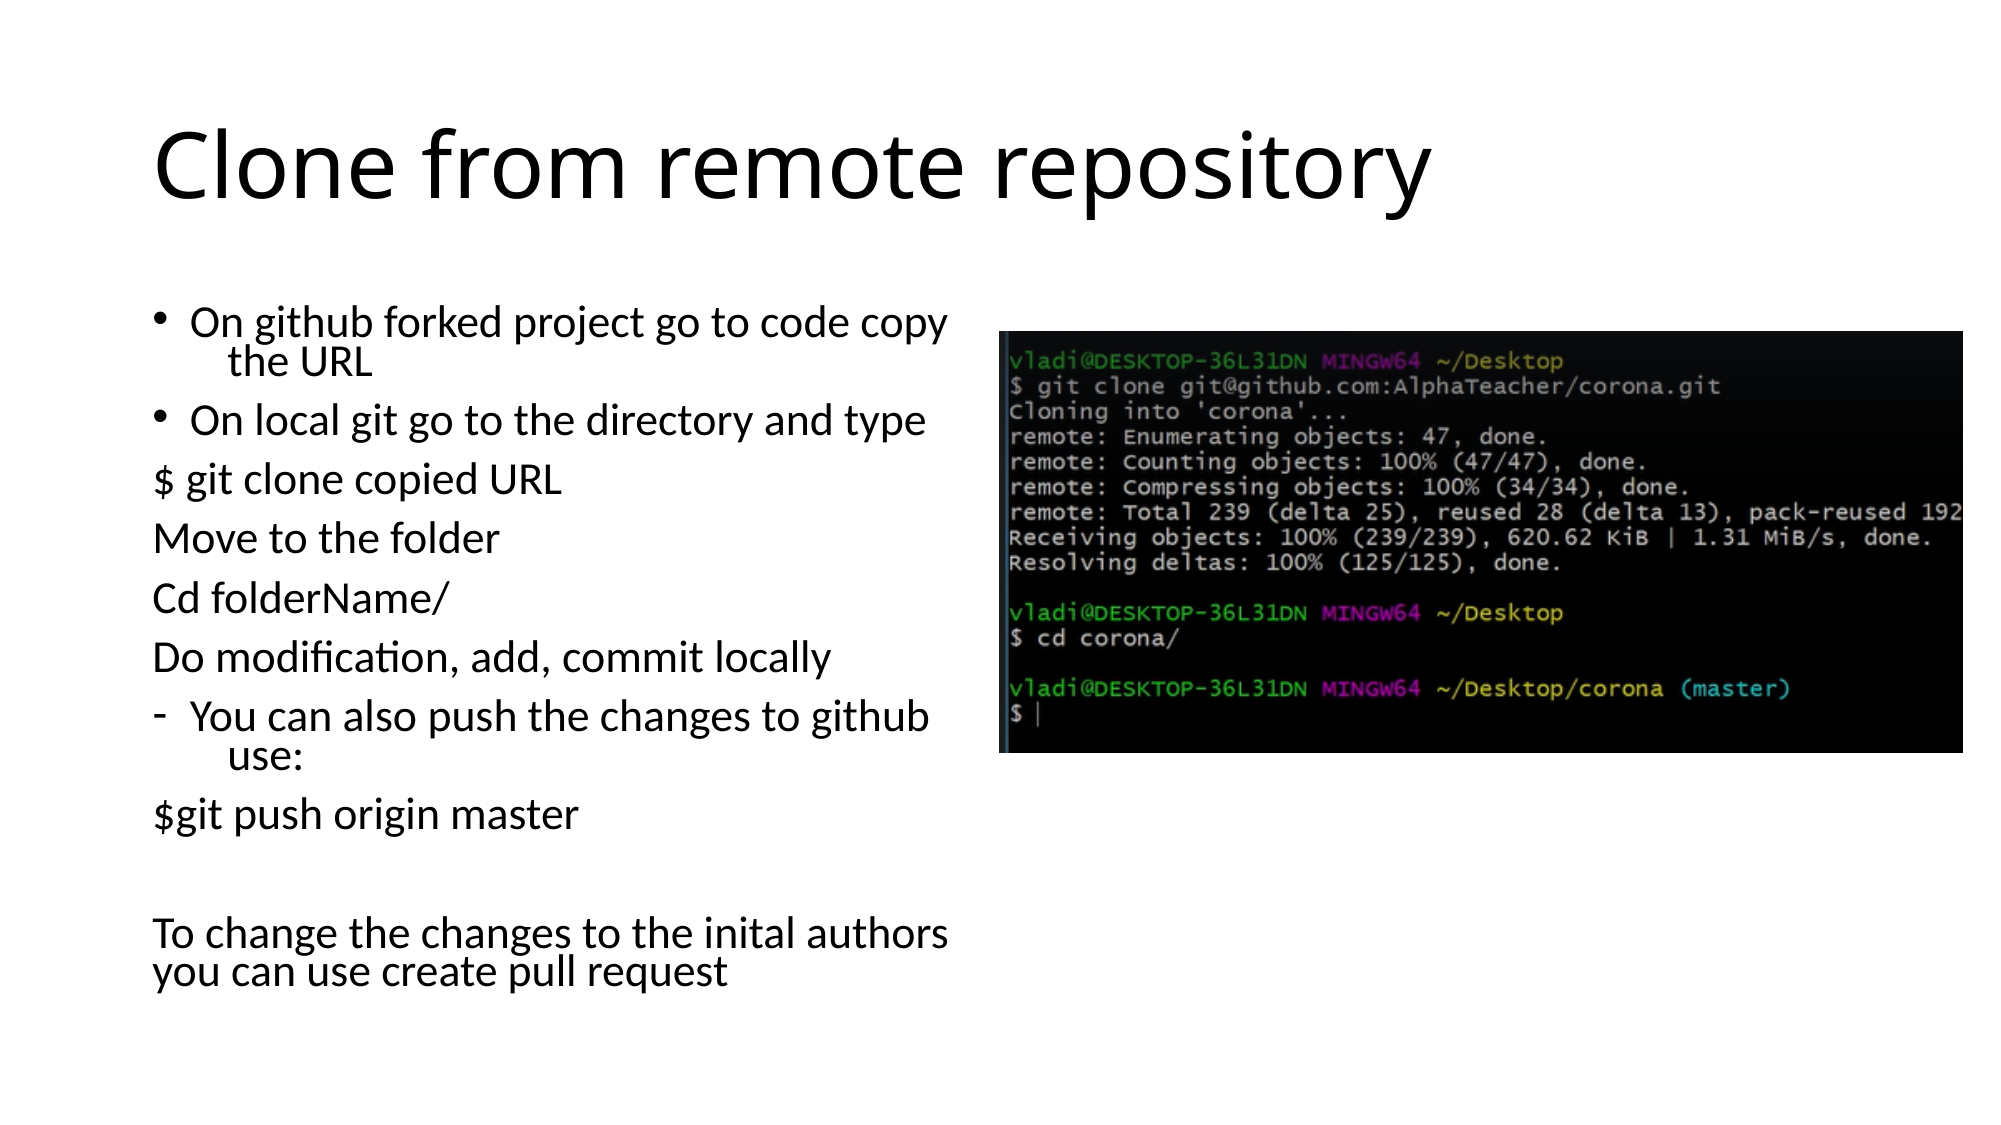

# Clone from remote repository
On github forked project go to code copy the URL
On local git go to the directory and type
$ git clone copied URL
Move to the folder
Cd folderName/
Do modification, add, commit locally
You can also push the changes to github use:
$git push origin master
To change the changes to the inital authors you can use create pull request